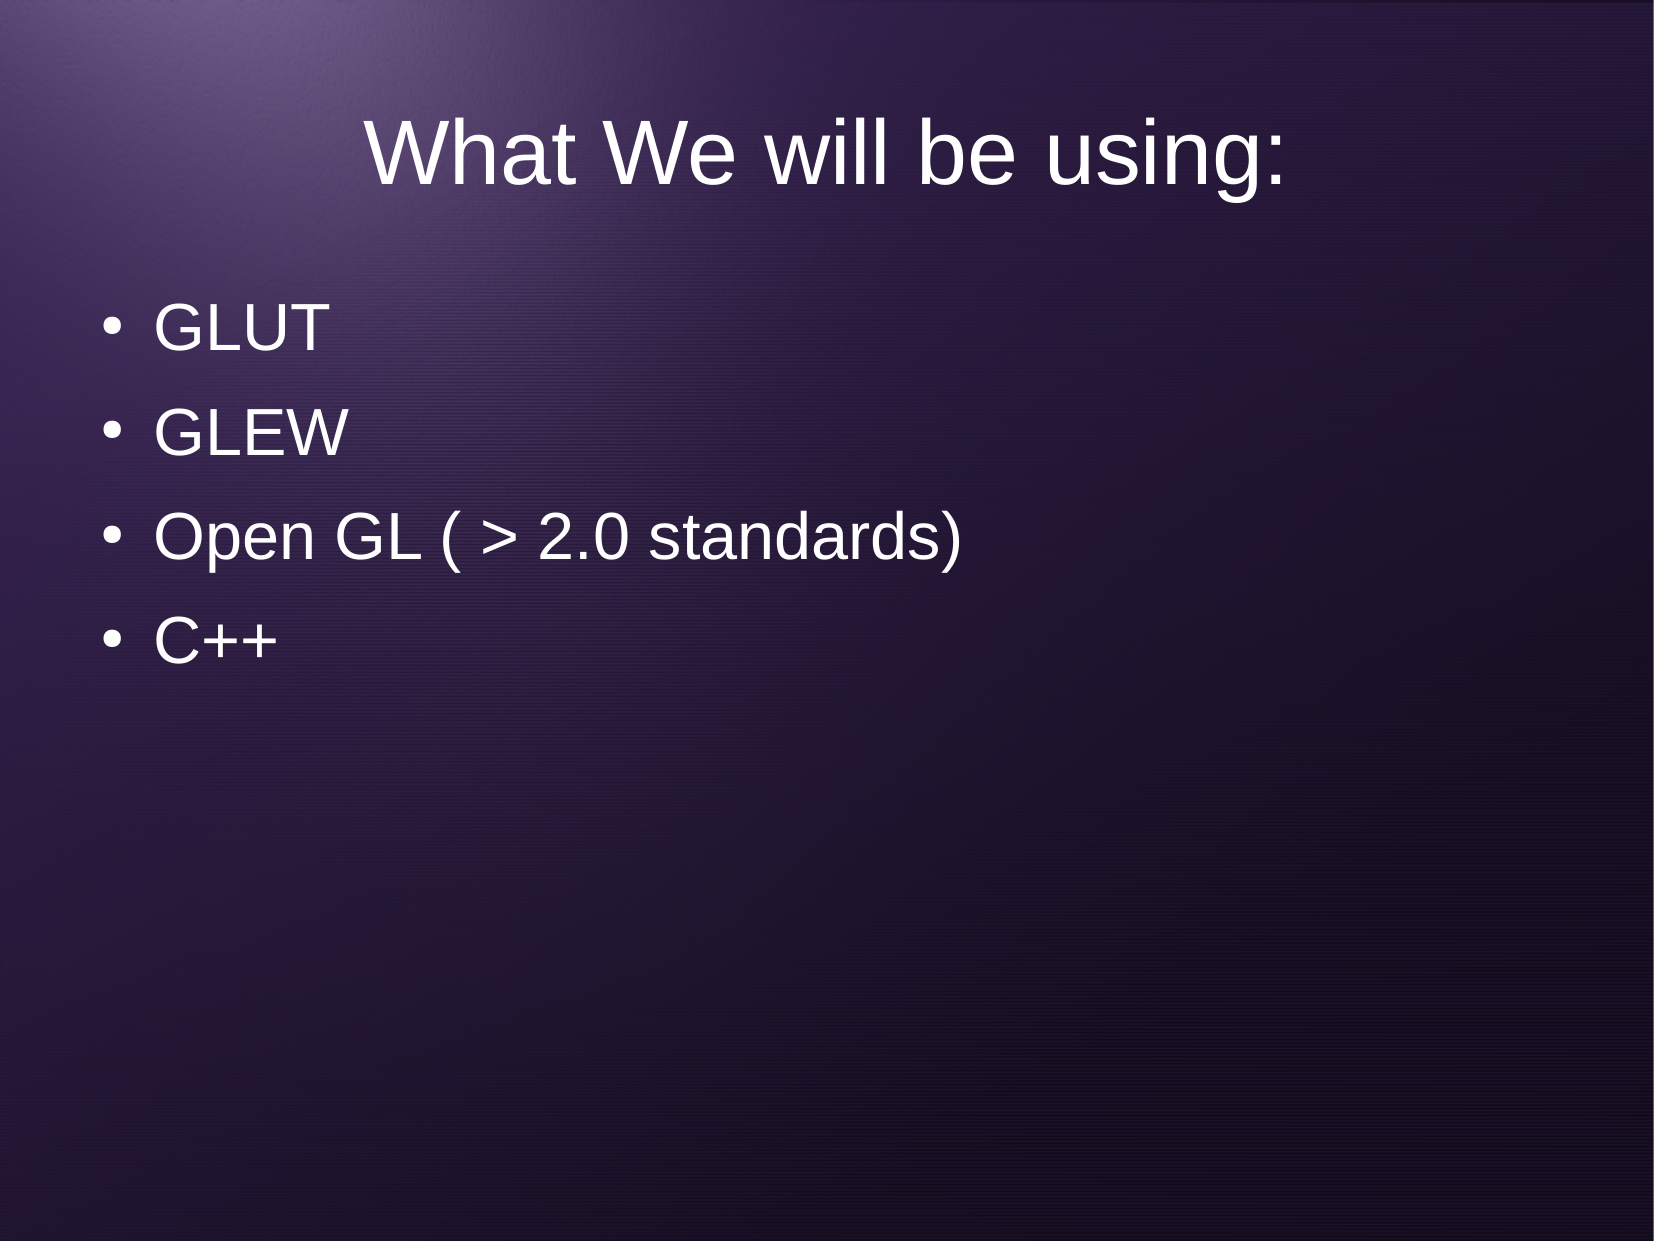

# What We will be using:
GLUT
GLEW
Open GL ( > 2.0 standards)
C++